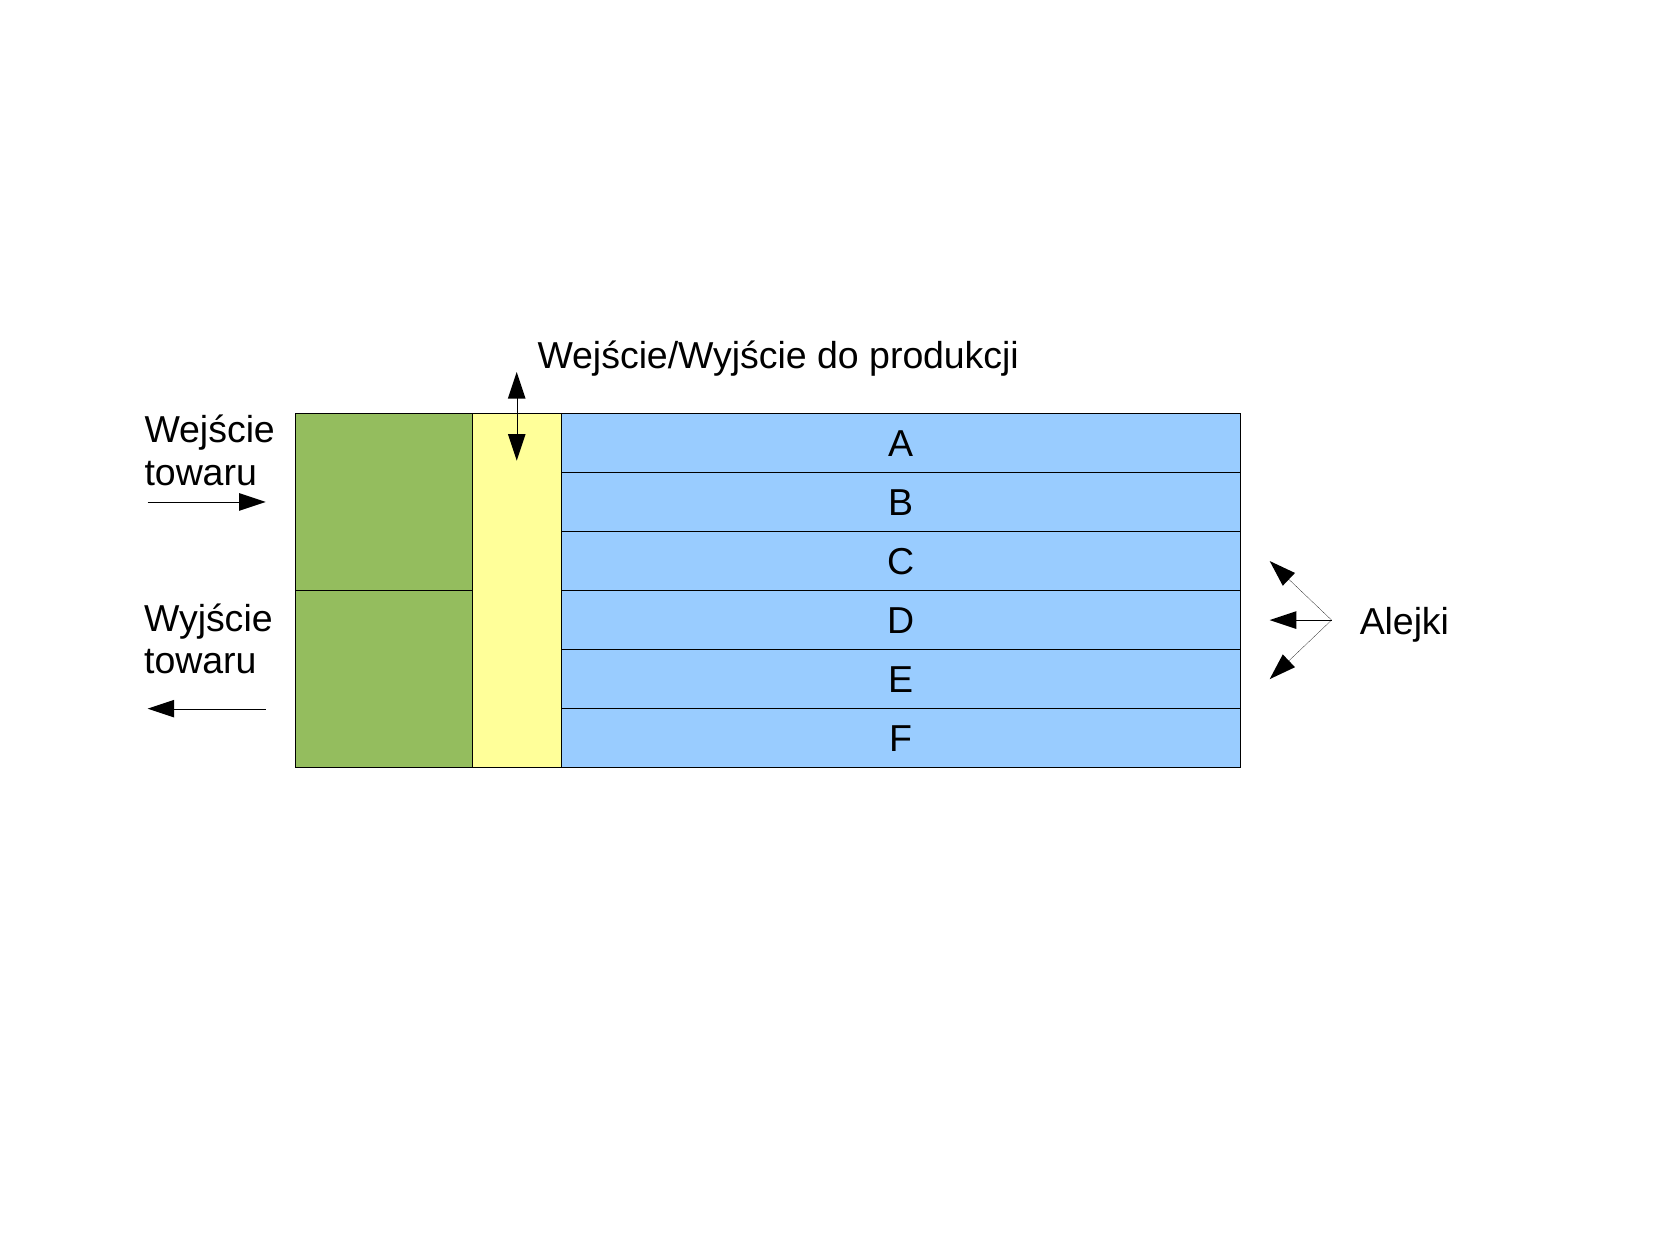

Wejście/Wyjście do produkcji
Wejście
towaru
A
B
C
Wyjście
towaru
D
Alejki
E
F